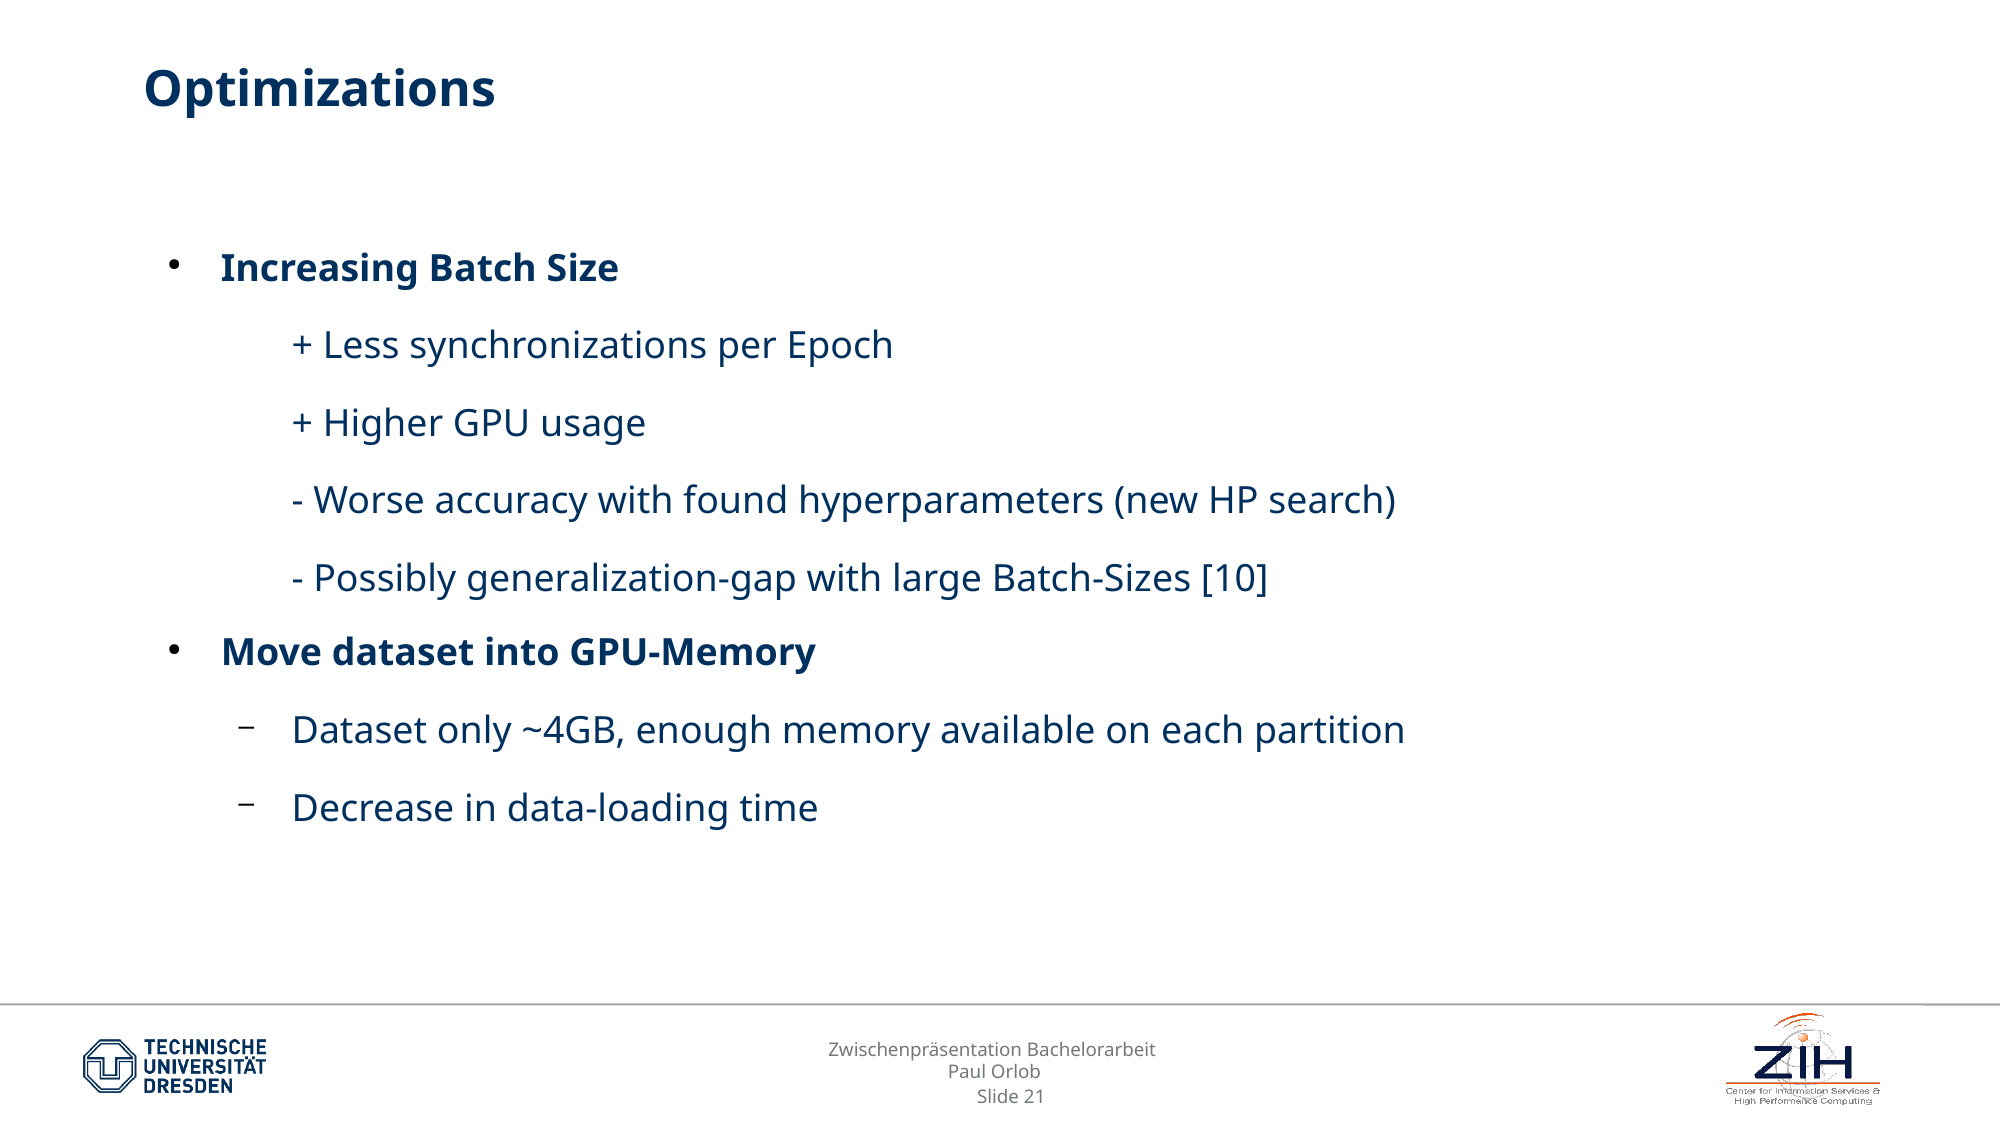

Optimizations
# Increasing Batch Size
+ Less synchronizations per Epoch
+ Higher GPU usage
- Worse accuracy with found hyperparameters (new HP search)
- Possibly generalization-gap with large Batch-Sizes [10]
Move dataset into GPU-Memory
Dataset only ~4GB, enough memory available on each partition
Decrease in data-loading time